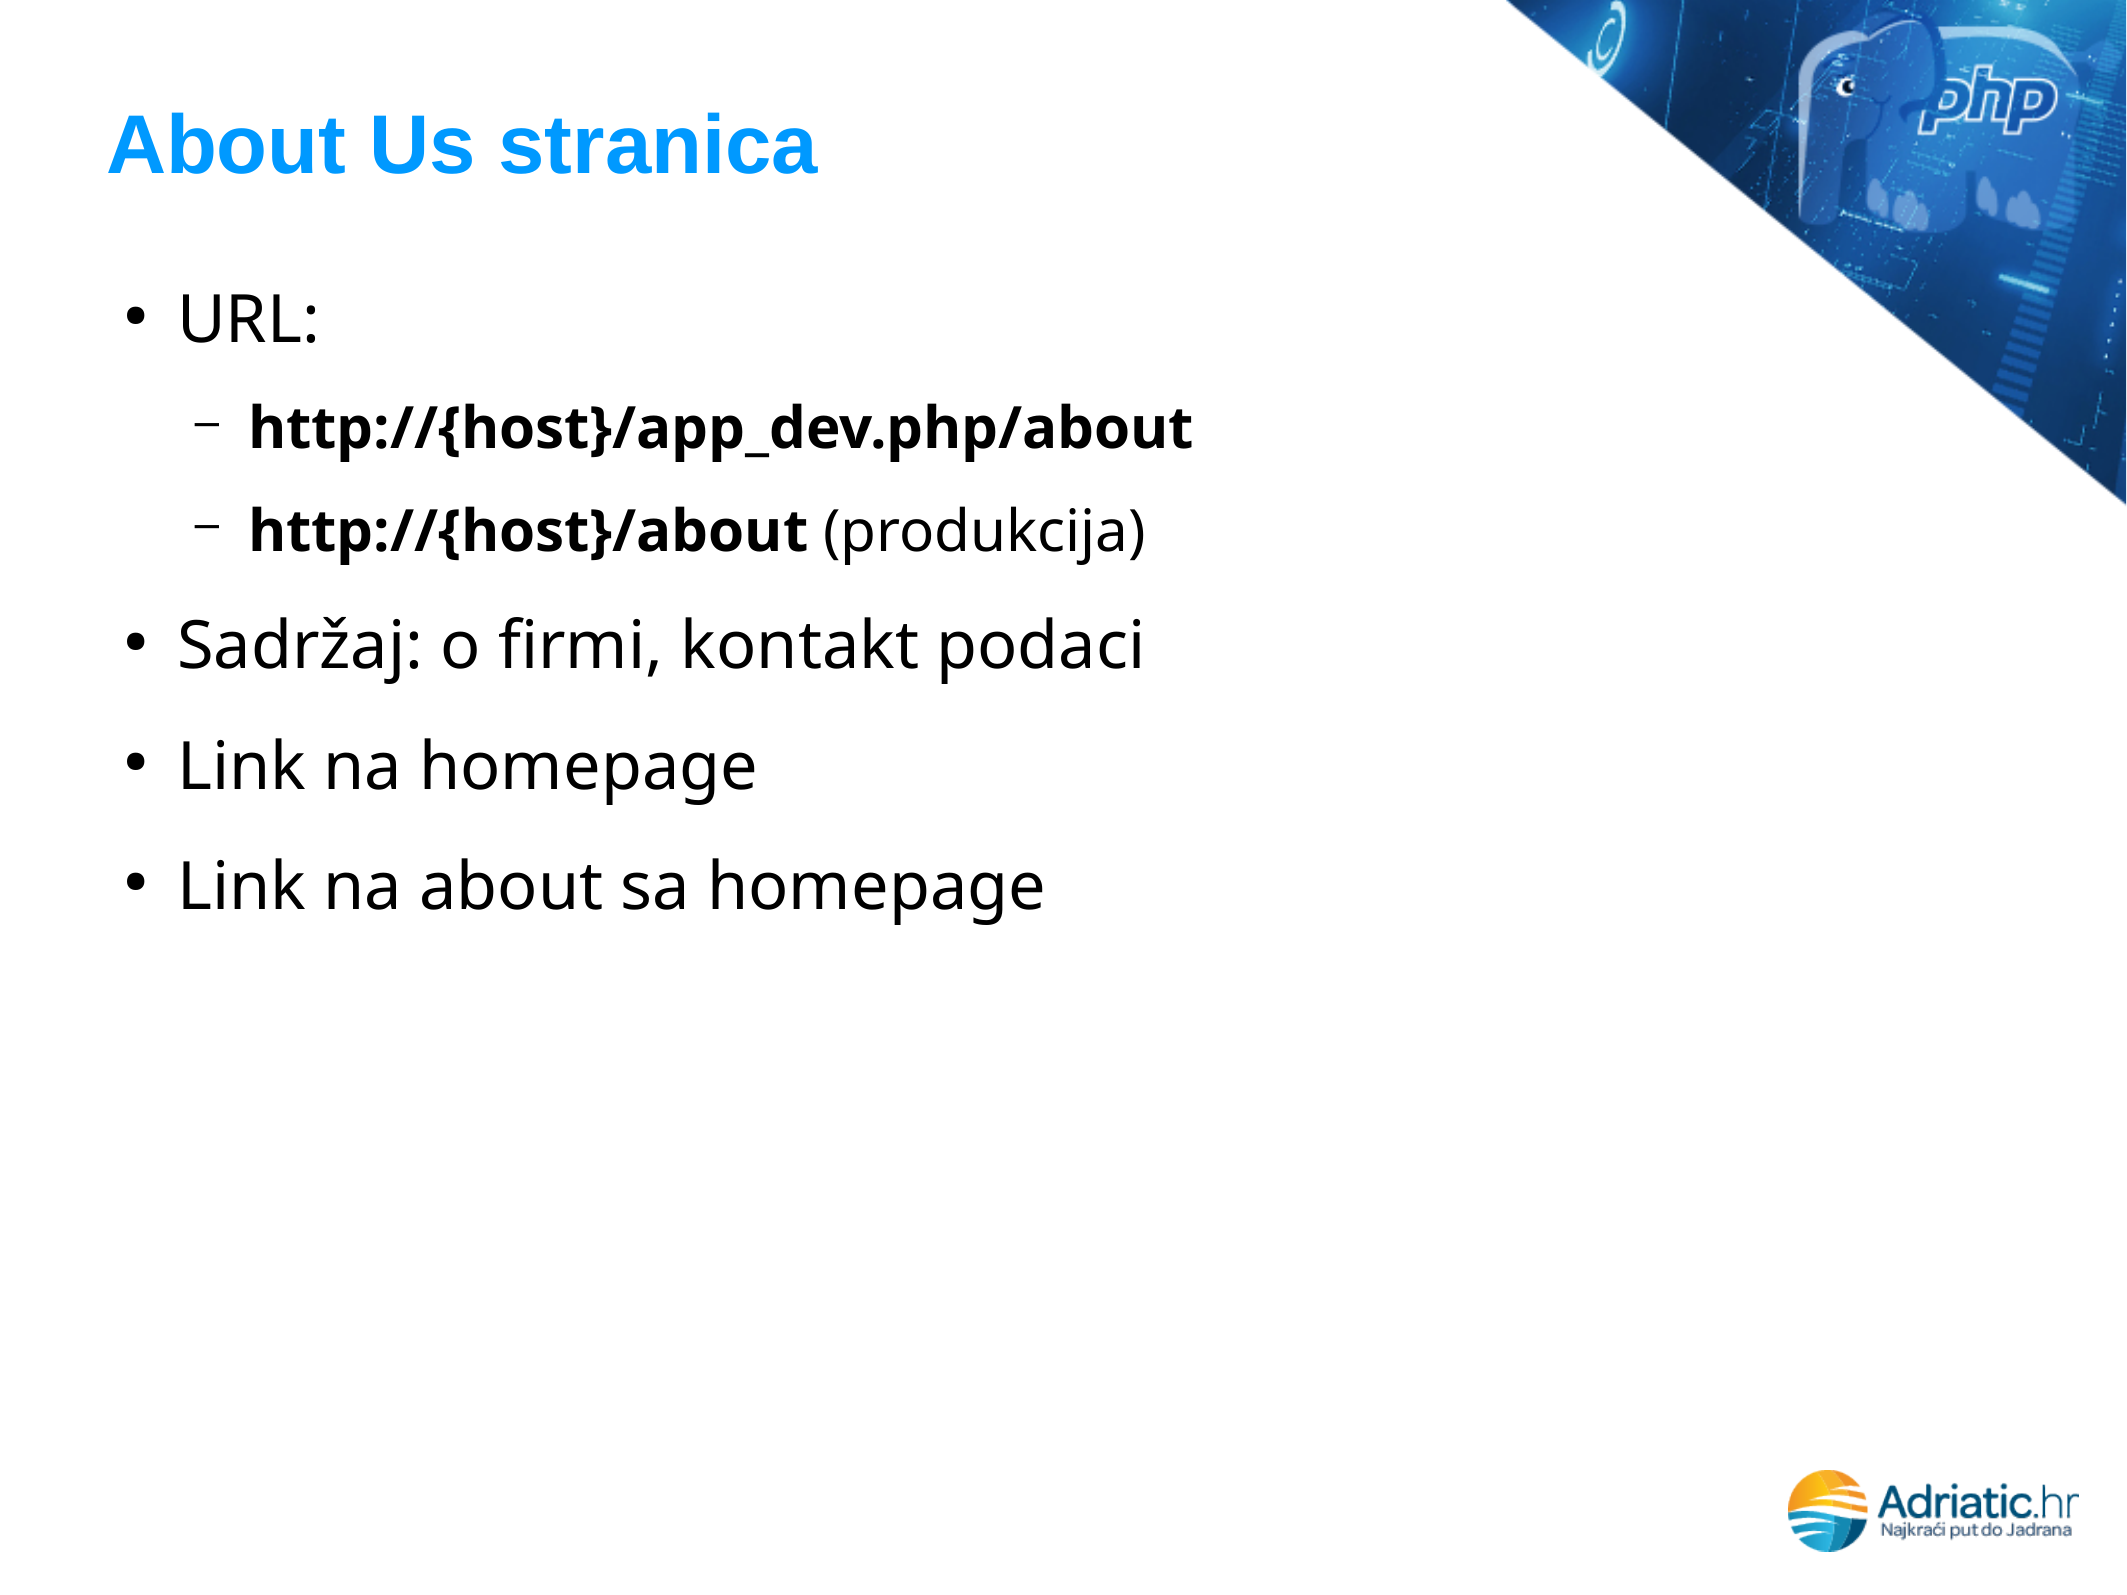

# About Us stranica
URL:
http://{host}/app_dev.php/about
http://{host}/about (produkcija)
Sadržaj: o firmi, kontakt podaci
Link na homepage
Link na about sa homepage